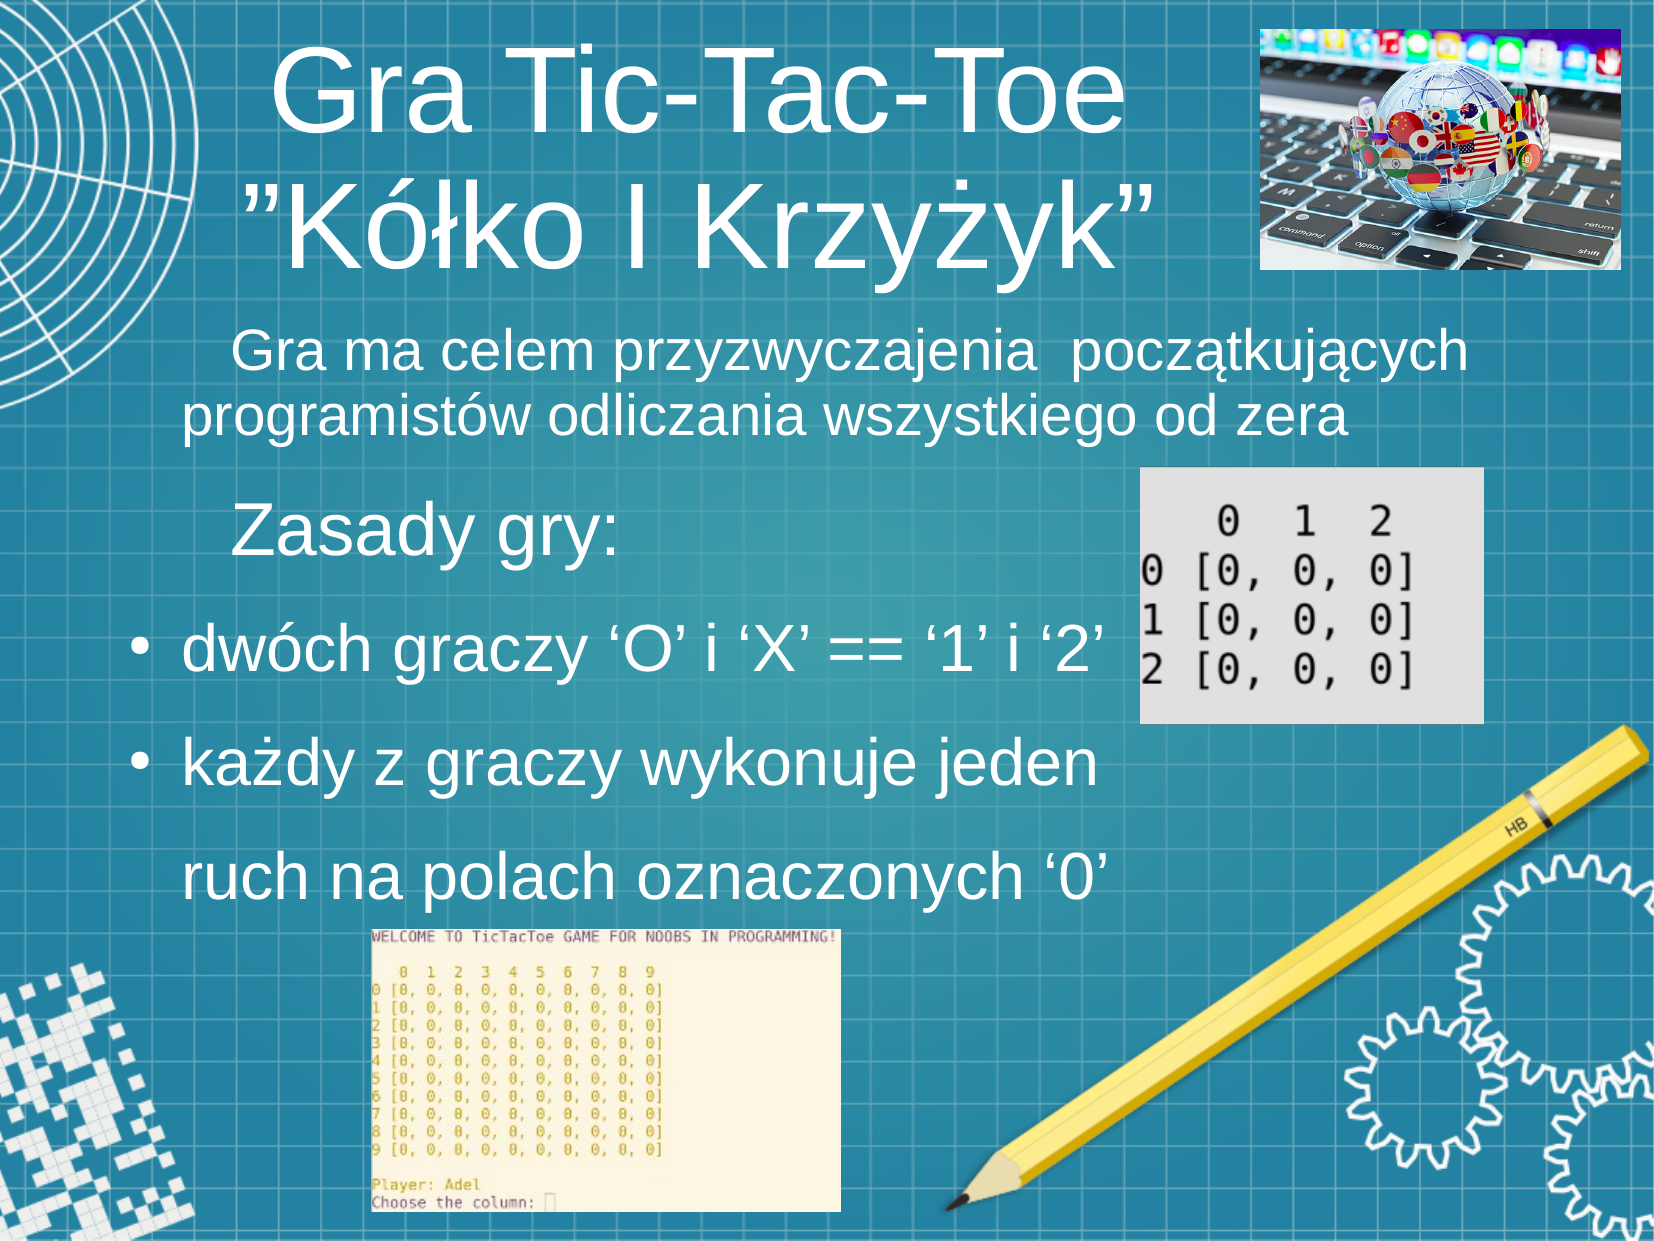

# Gra Tic-Tac-Toe ”Kółko I Krzyżyk”
 Gra ma celem przyzwyczajenia początkujących programistów odliczania wszystkiego od zera
 Zasady gry:
dwóch graczy ‘O’ i ‘X’ == ‘1’ i ‘2’
każdy z graczy wykonuje jeden
ruch na polach oznaczonych ‘0’